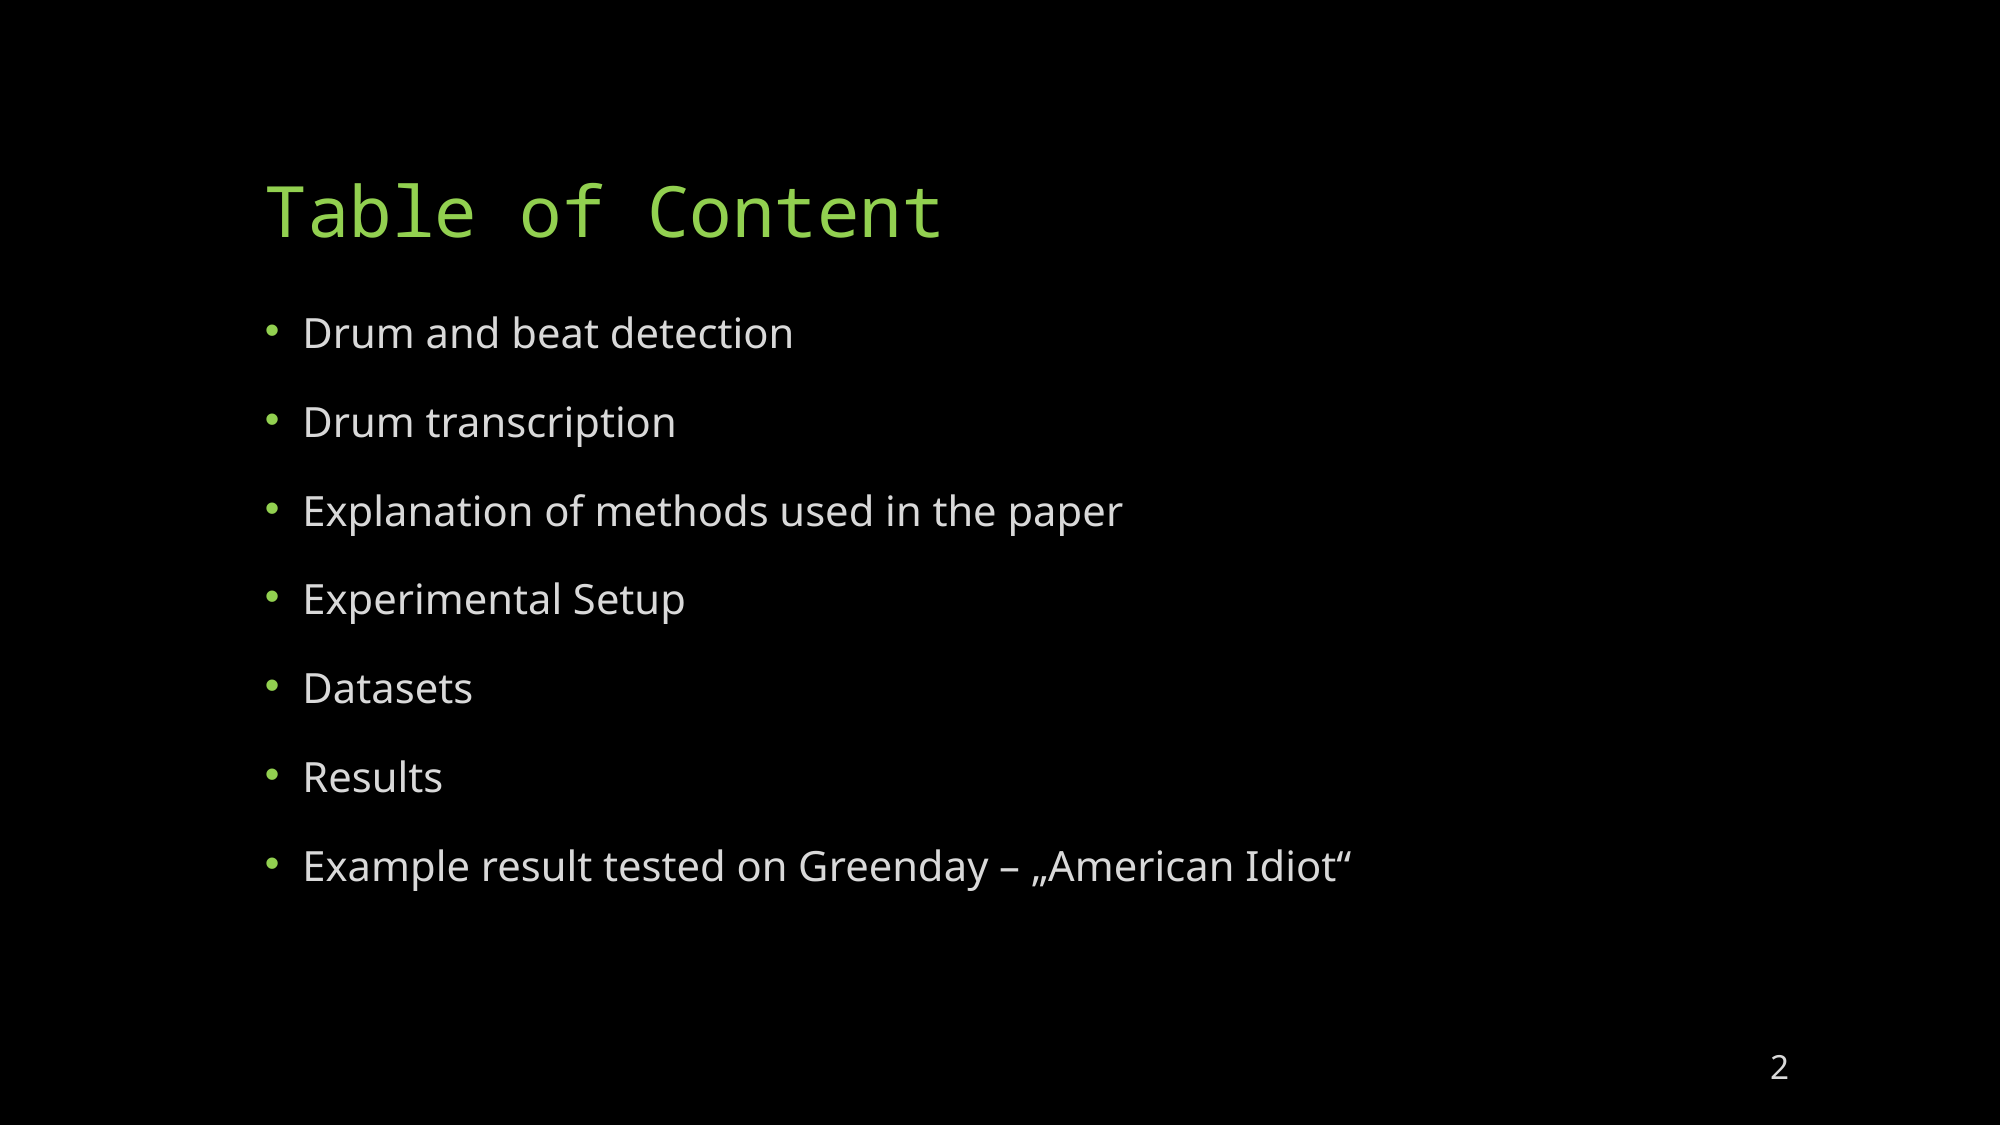

# Table of Content
Drum and beat detection
Drum transcription
Explanation of methods used in the paper
Experimental Setup
Datasets
Results
Example result tested on Greenday – „American Idiot“